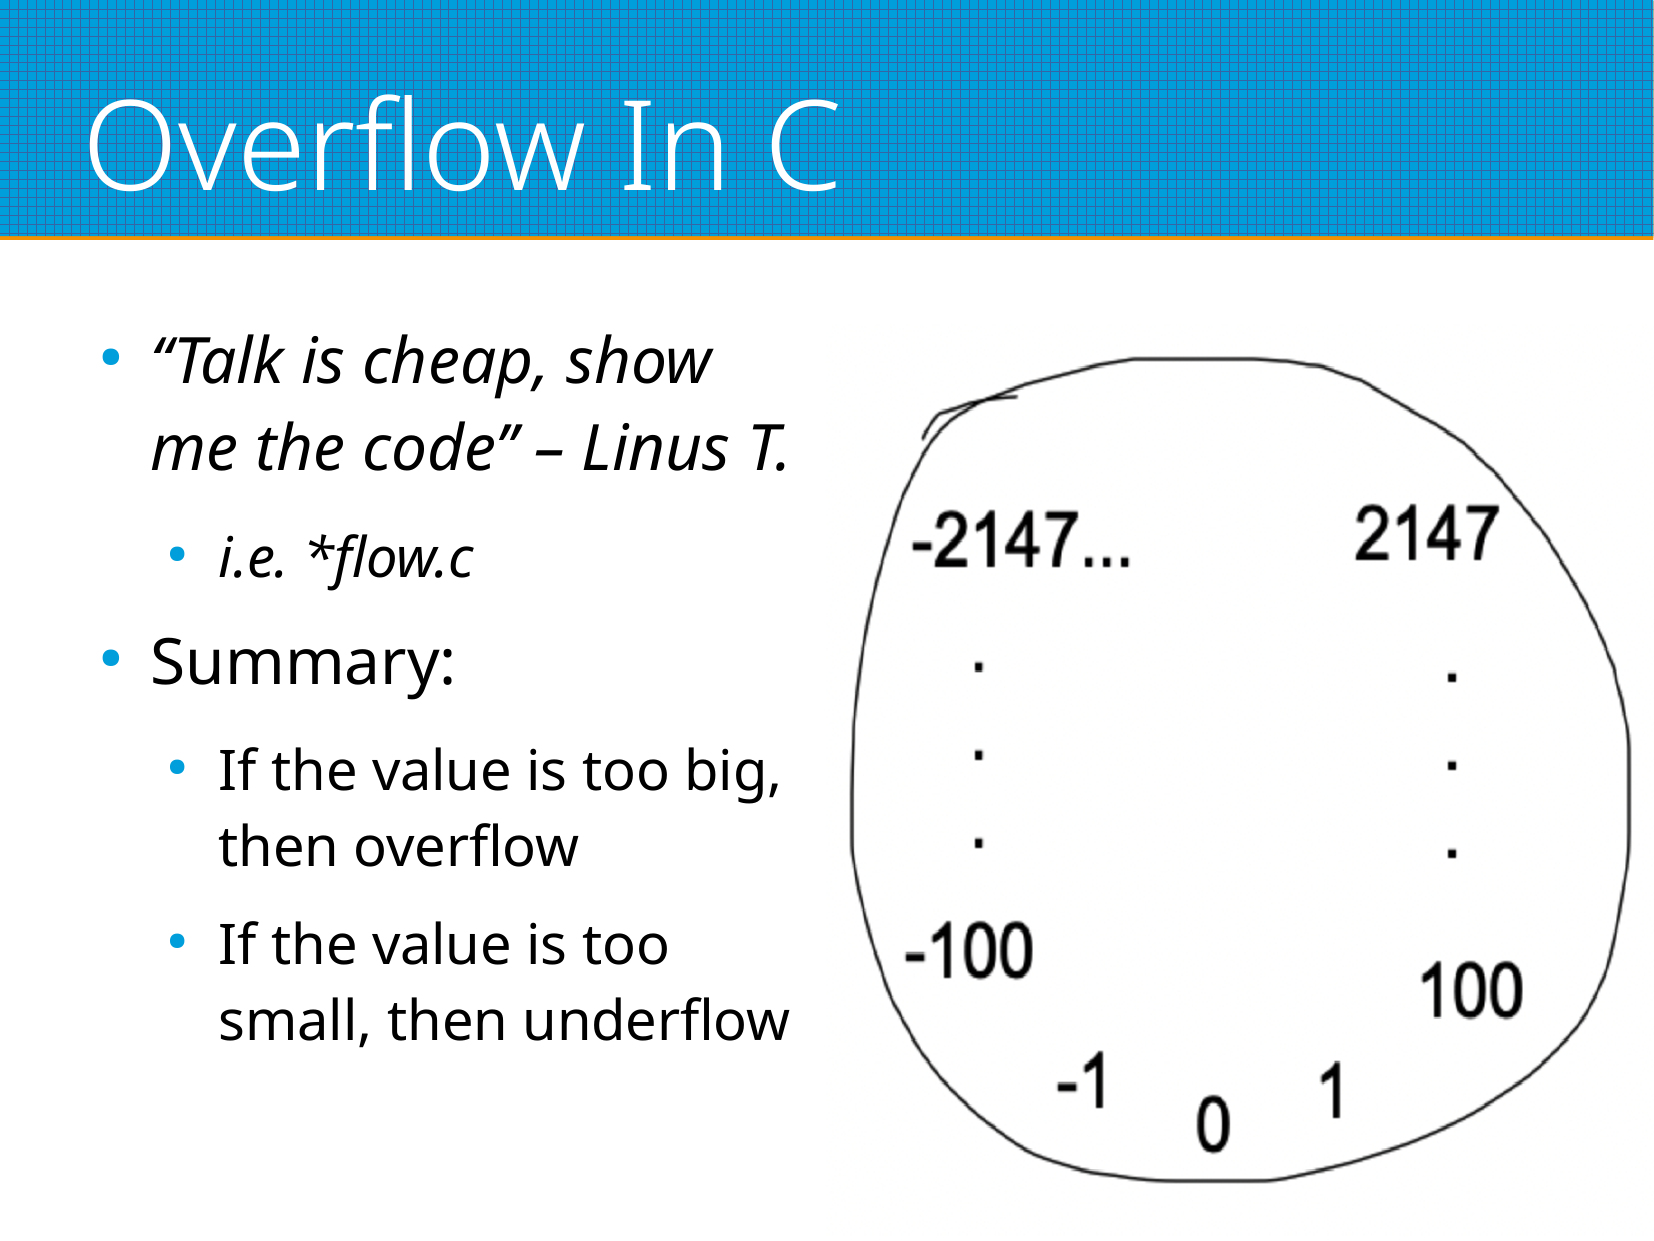

# Overflow In C
‘‘Talk is cheap, show me the code’’ – Linus T.
i.e. *flow.c
Summary:
If the value is too big, then overflow
If the value is too small, then underflow